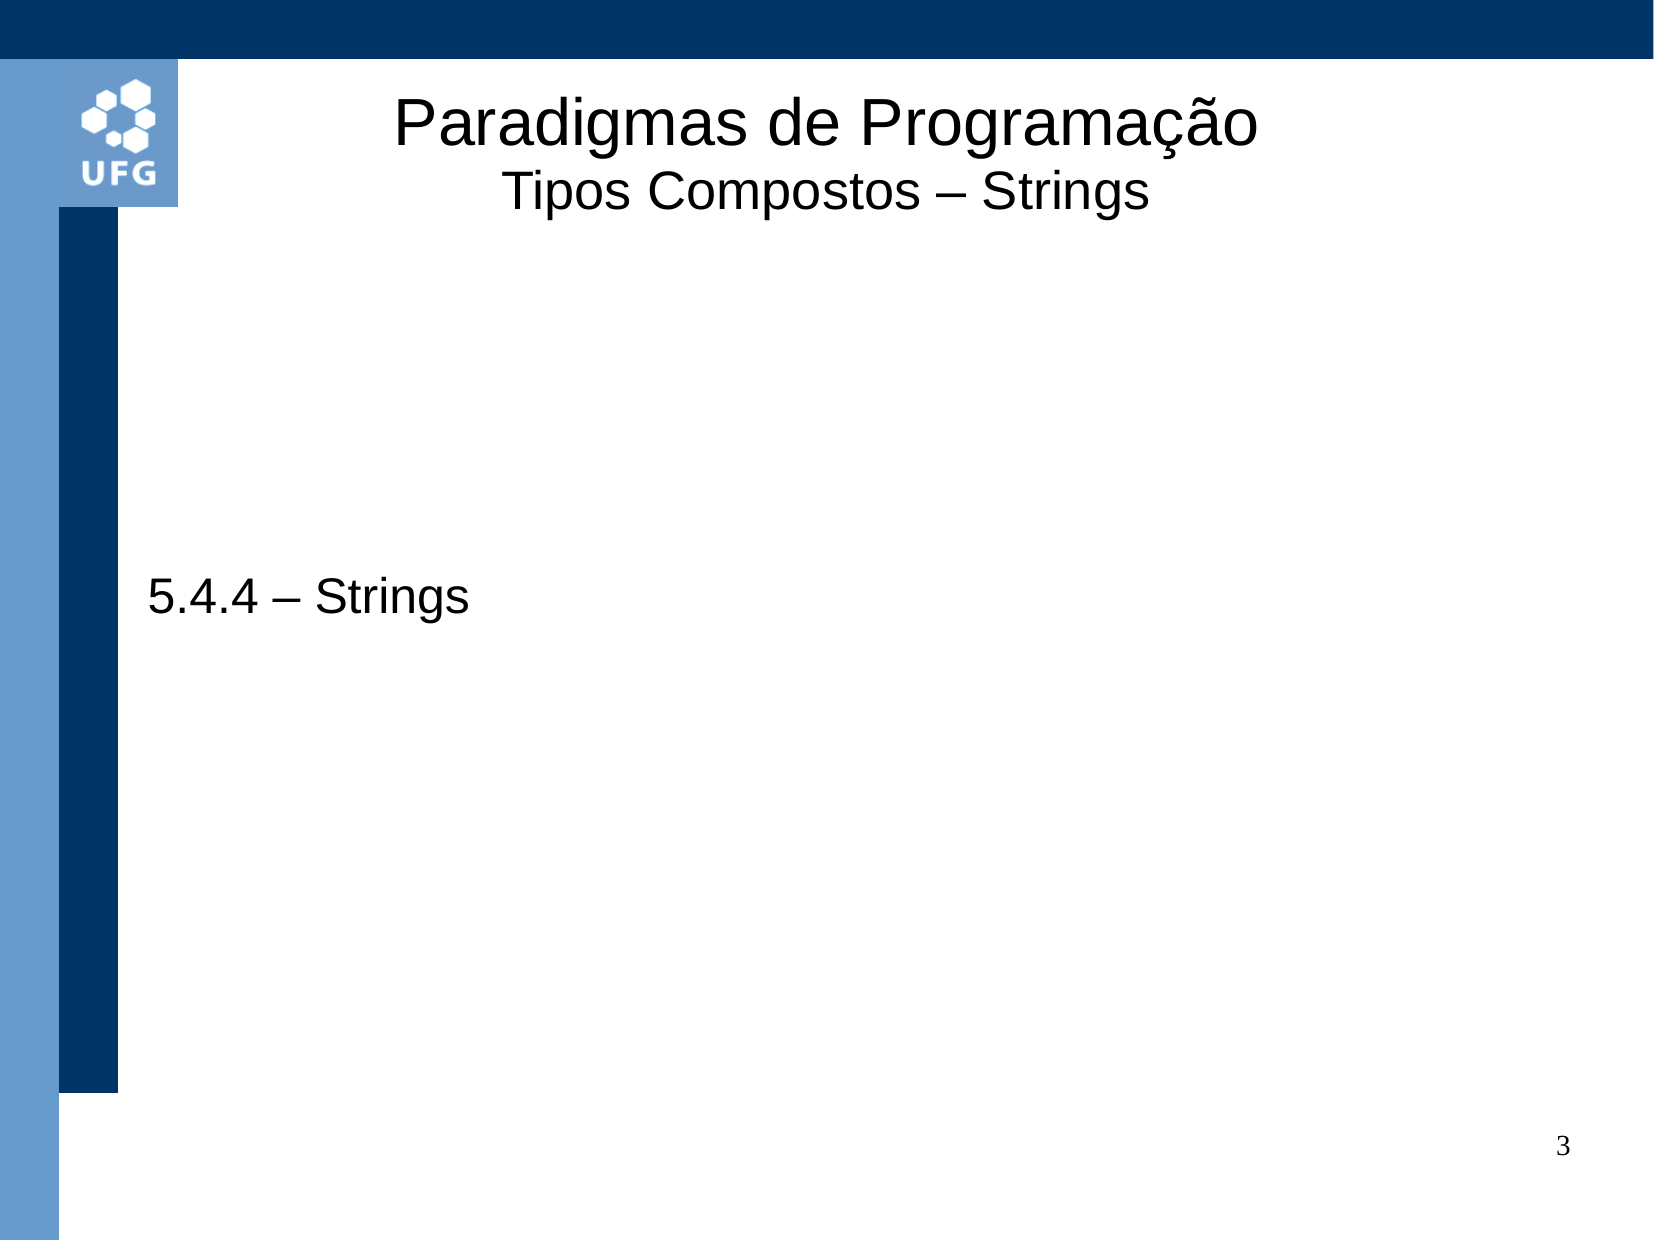

# Paradigmas de Programação Tipos Compostos – Strings
5.4.4 – Strings
3